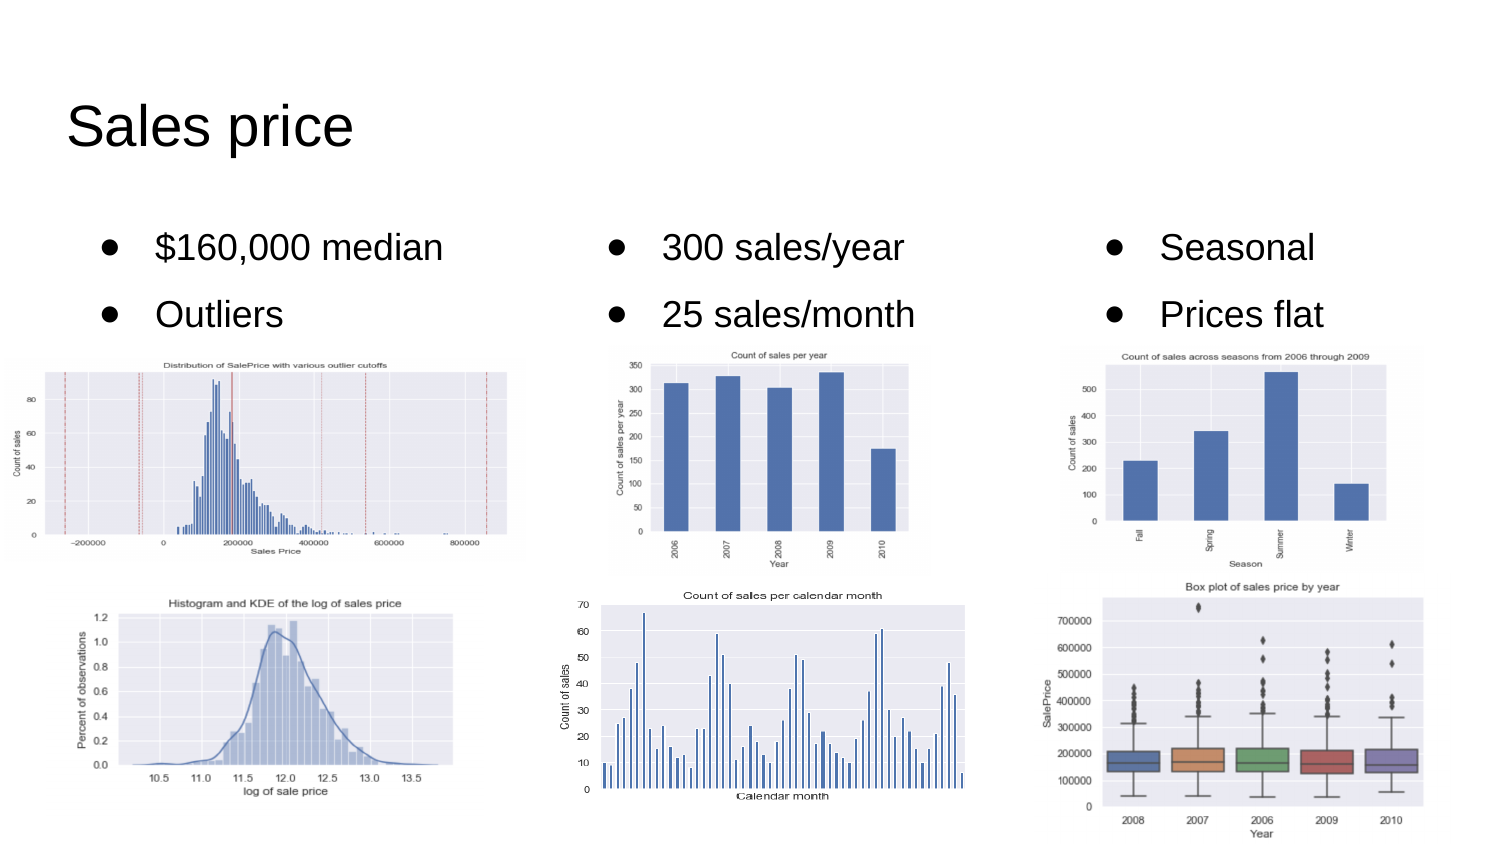

# Sales price
$160,000 median
Outliers
300 sales/year
25 sales/month
Seasonal
Prices flat